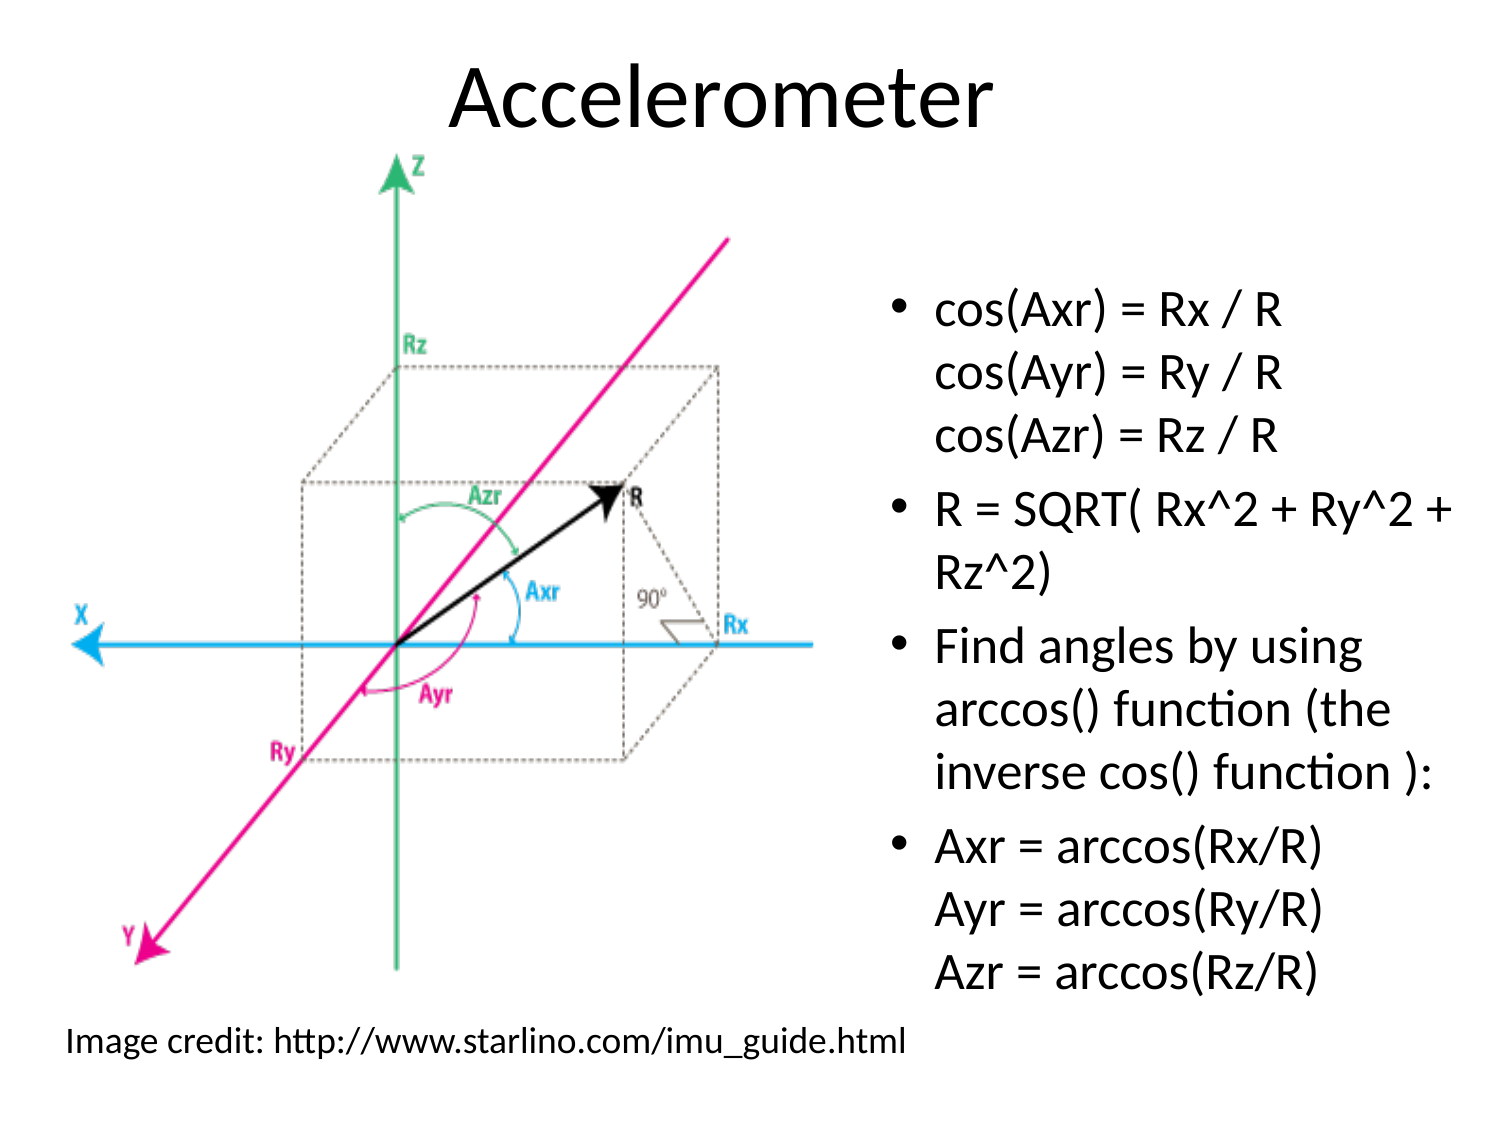

# Accelerometer
cos(Axr) = Rx / R
cos(Ayr) = Ry / R
cos(Azr) = Rz / R
R = SQRT( Rx^2 + Ry^2 + Rz^2)
Find angles by using arccos() function (the inverse cos() function ):
Axr = arccos(Rx/R)
Ayr = arccos(Ry/R)
Azr = arccos(Rz/R)
Image credit: http://www.starlino.com/imu_guide.html